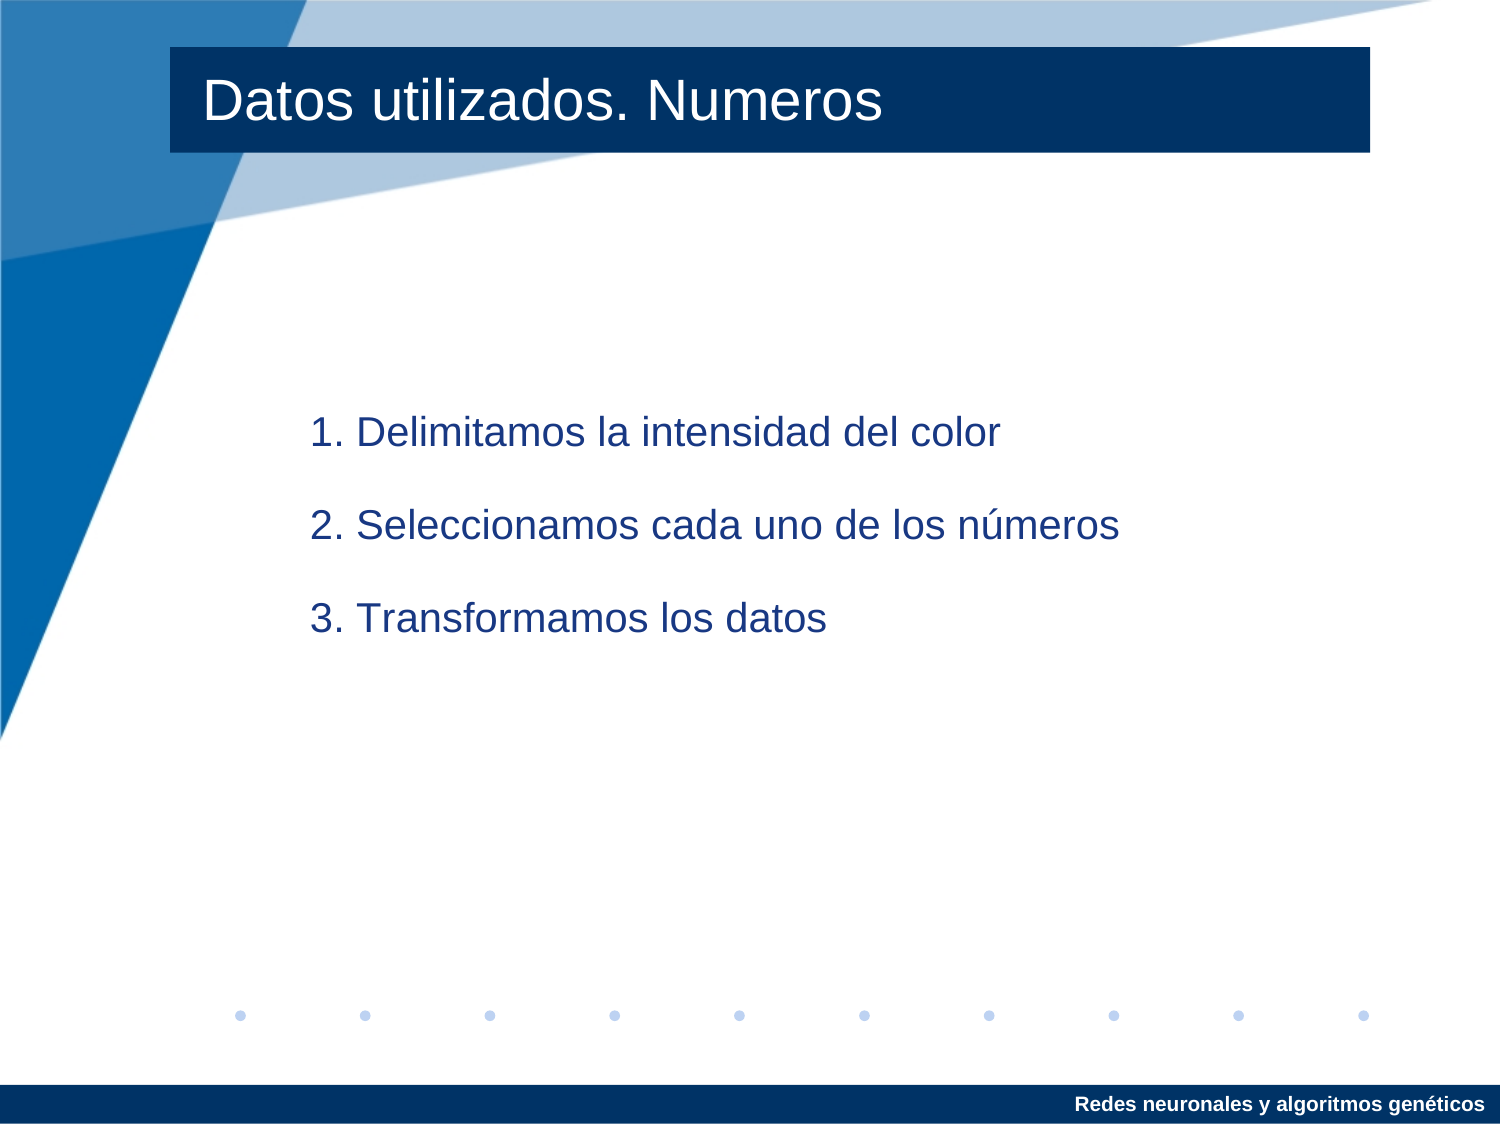

# Datos utilizados. Numeros
1. Delimitamos la intensidad del color
2. Seleccionamos cada uno de los números
3. Transformamos los datos